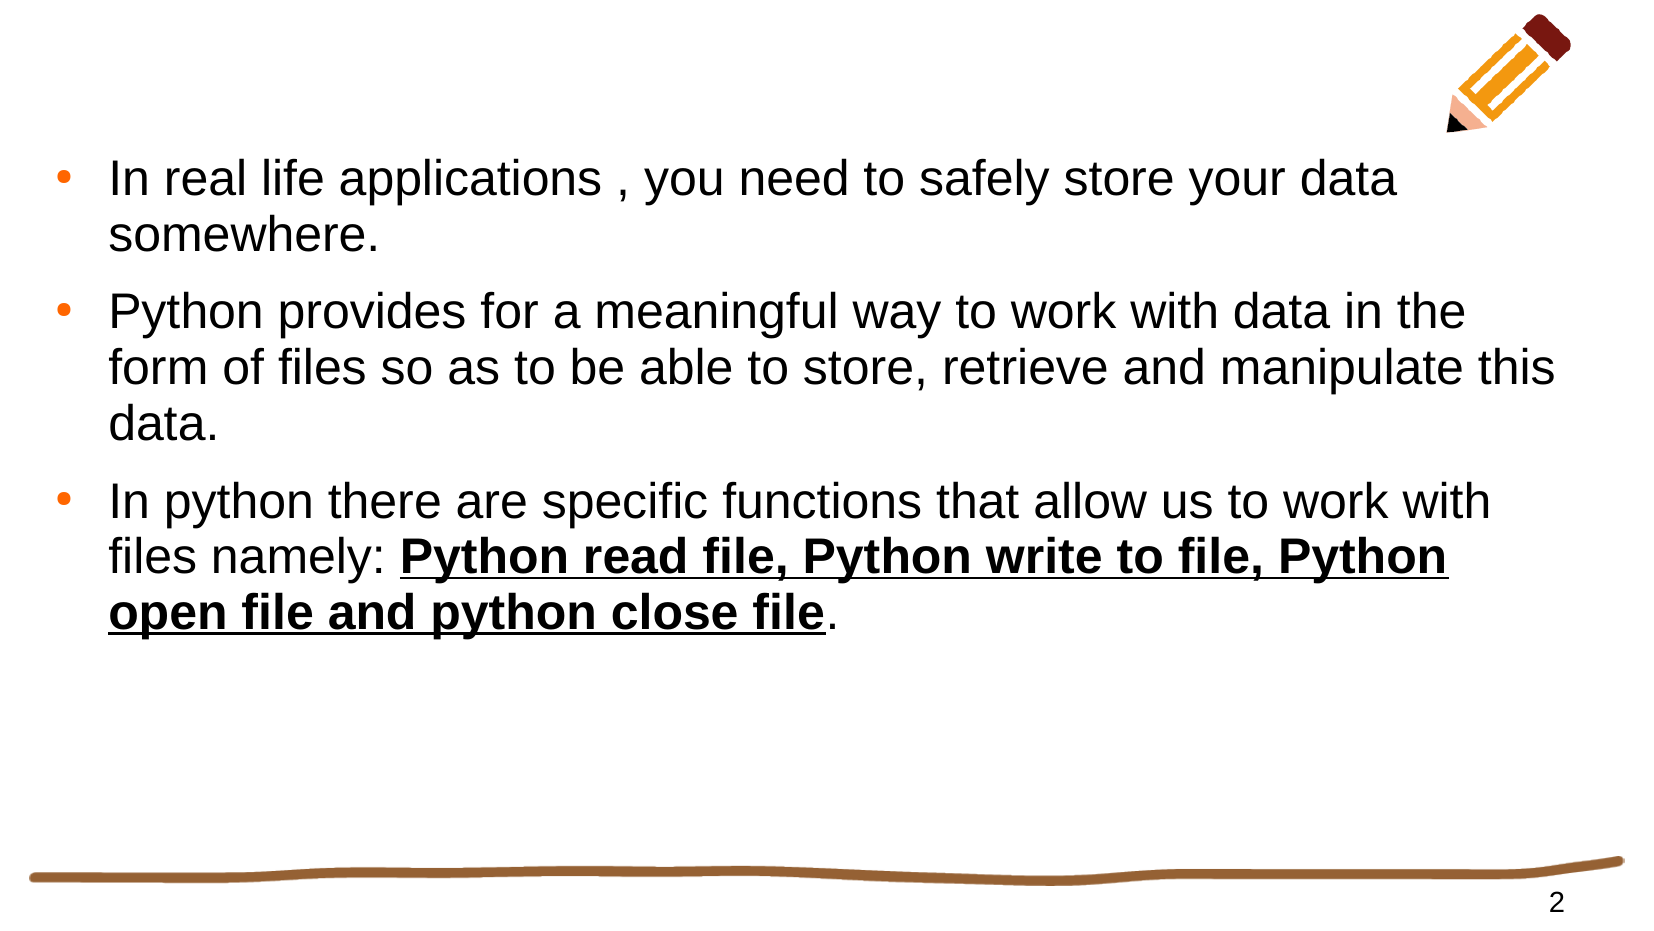

# In real life applications , you need to safely store your data somewhere.
Python provides for a meaningful way to work with data in the form of files so as to be able to store, retrieve and manipulate this data.
In python there are specific functions that allow us to work with files namely: Python read file, Python write to file, Python open file and python close file.
2